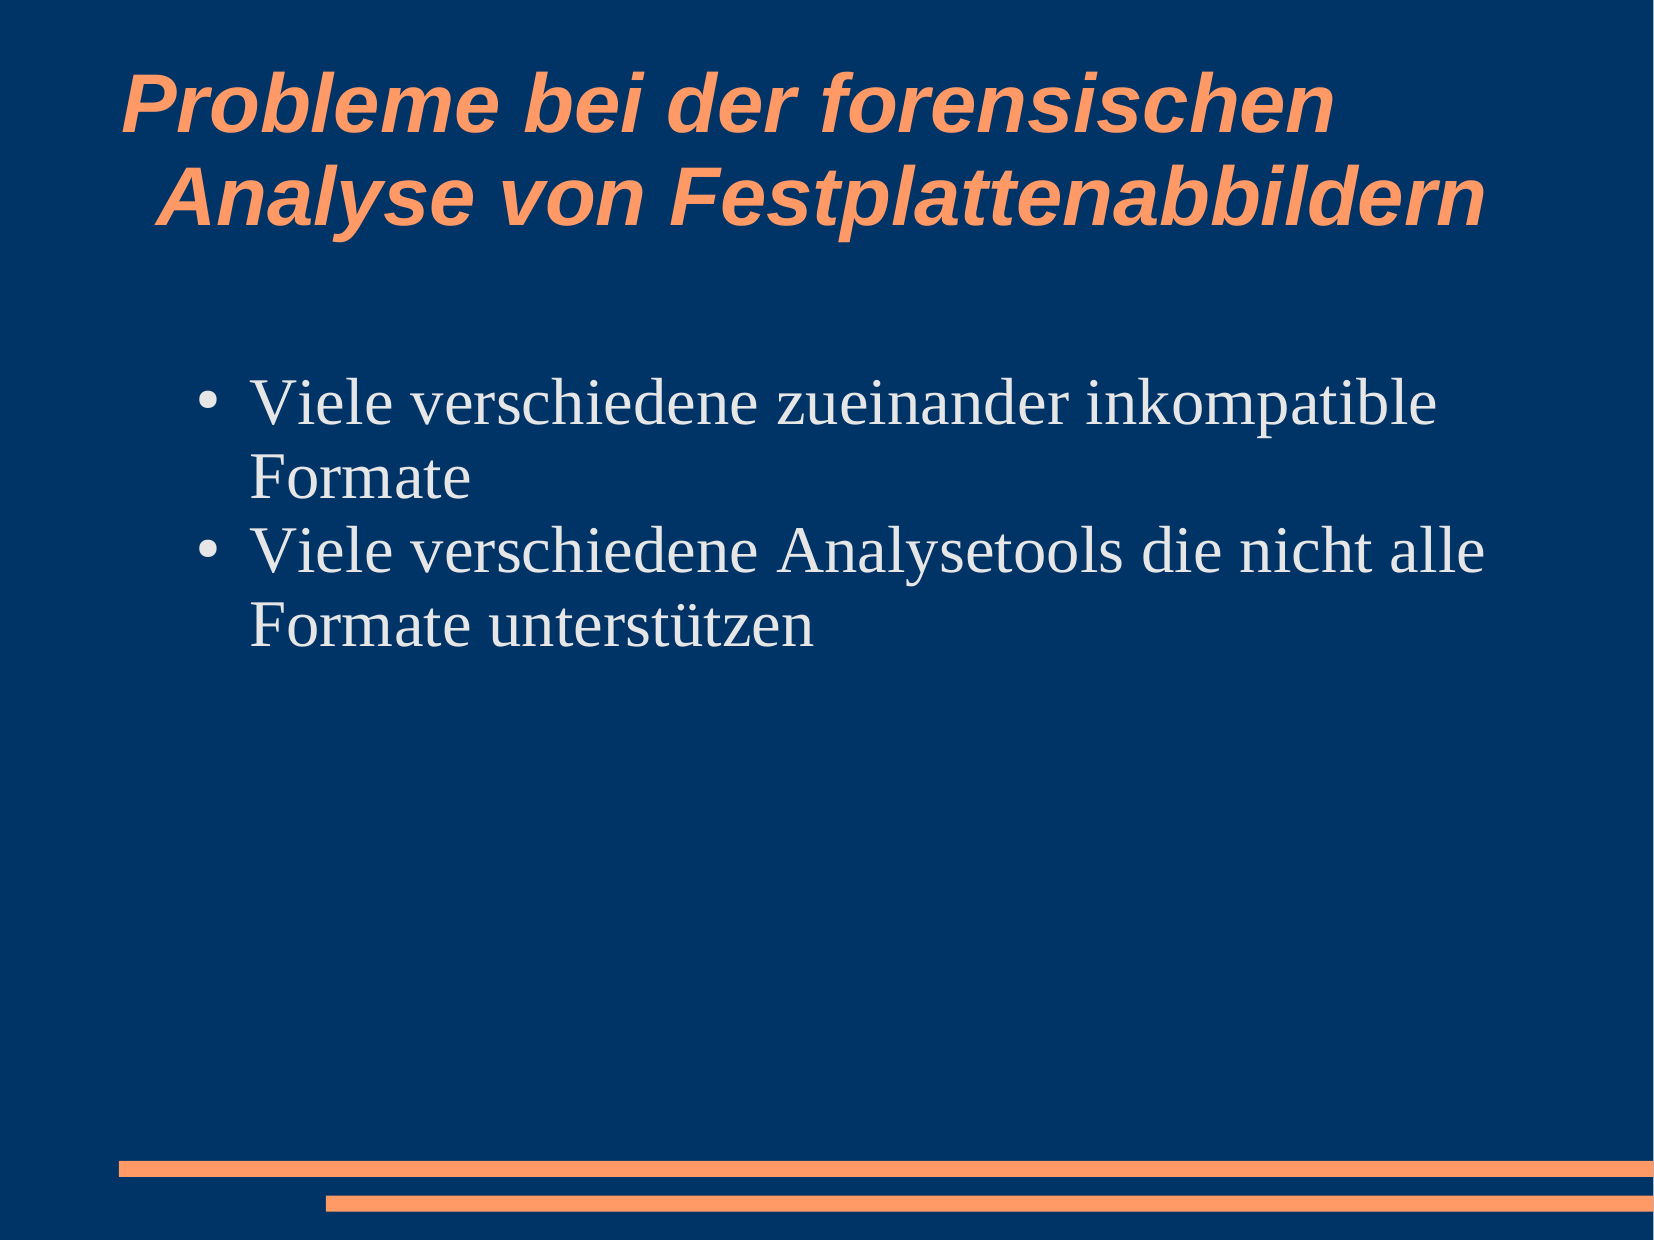

# Probleme bei der forensischen Analyse von Festplattenabbildern
Viele verschiedene zueinander inkompatible Formate
Viele verschiedene Analysetools die nicht alle Formate unterstützen